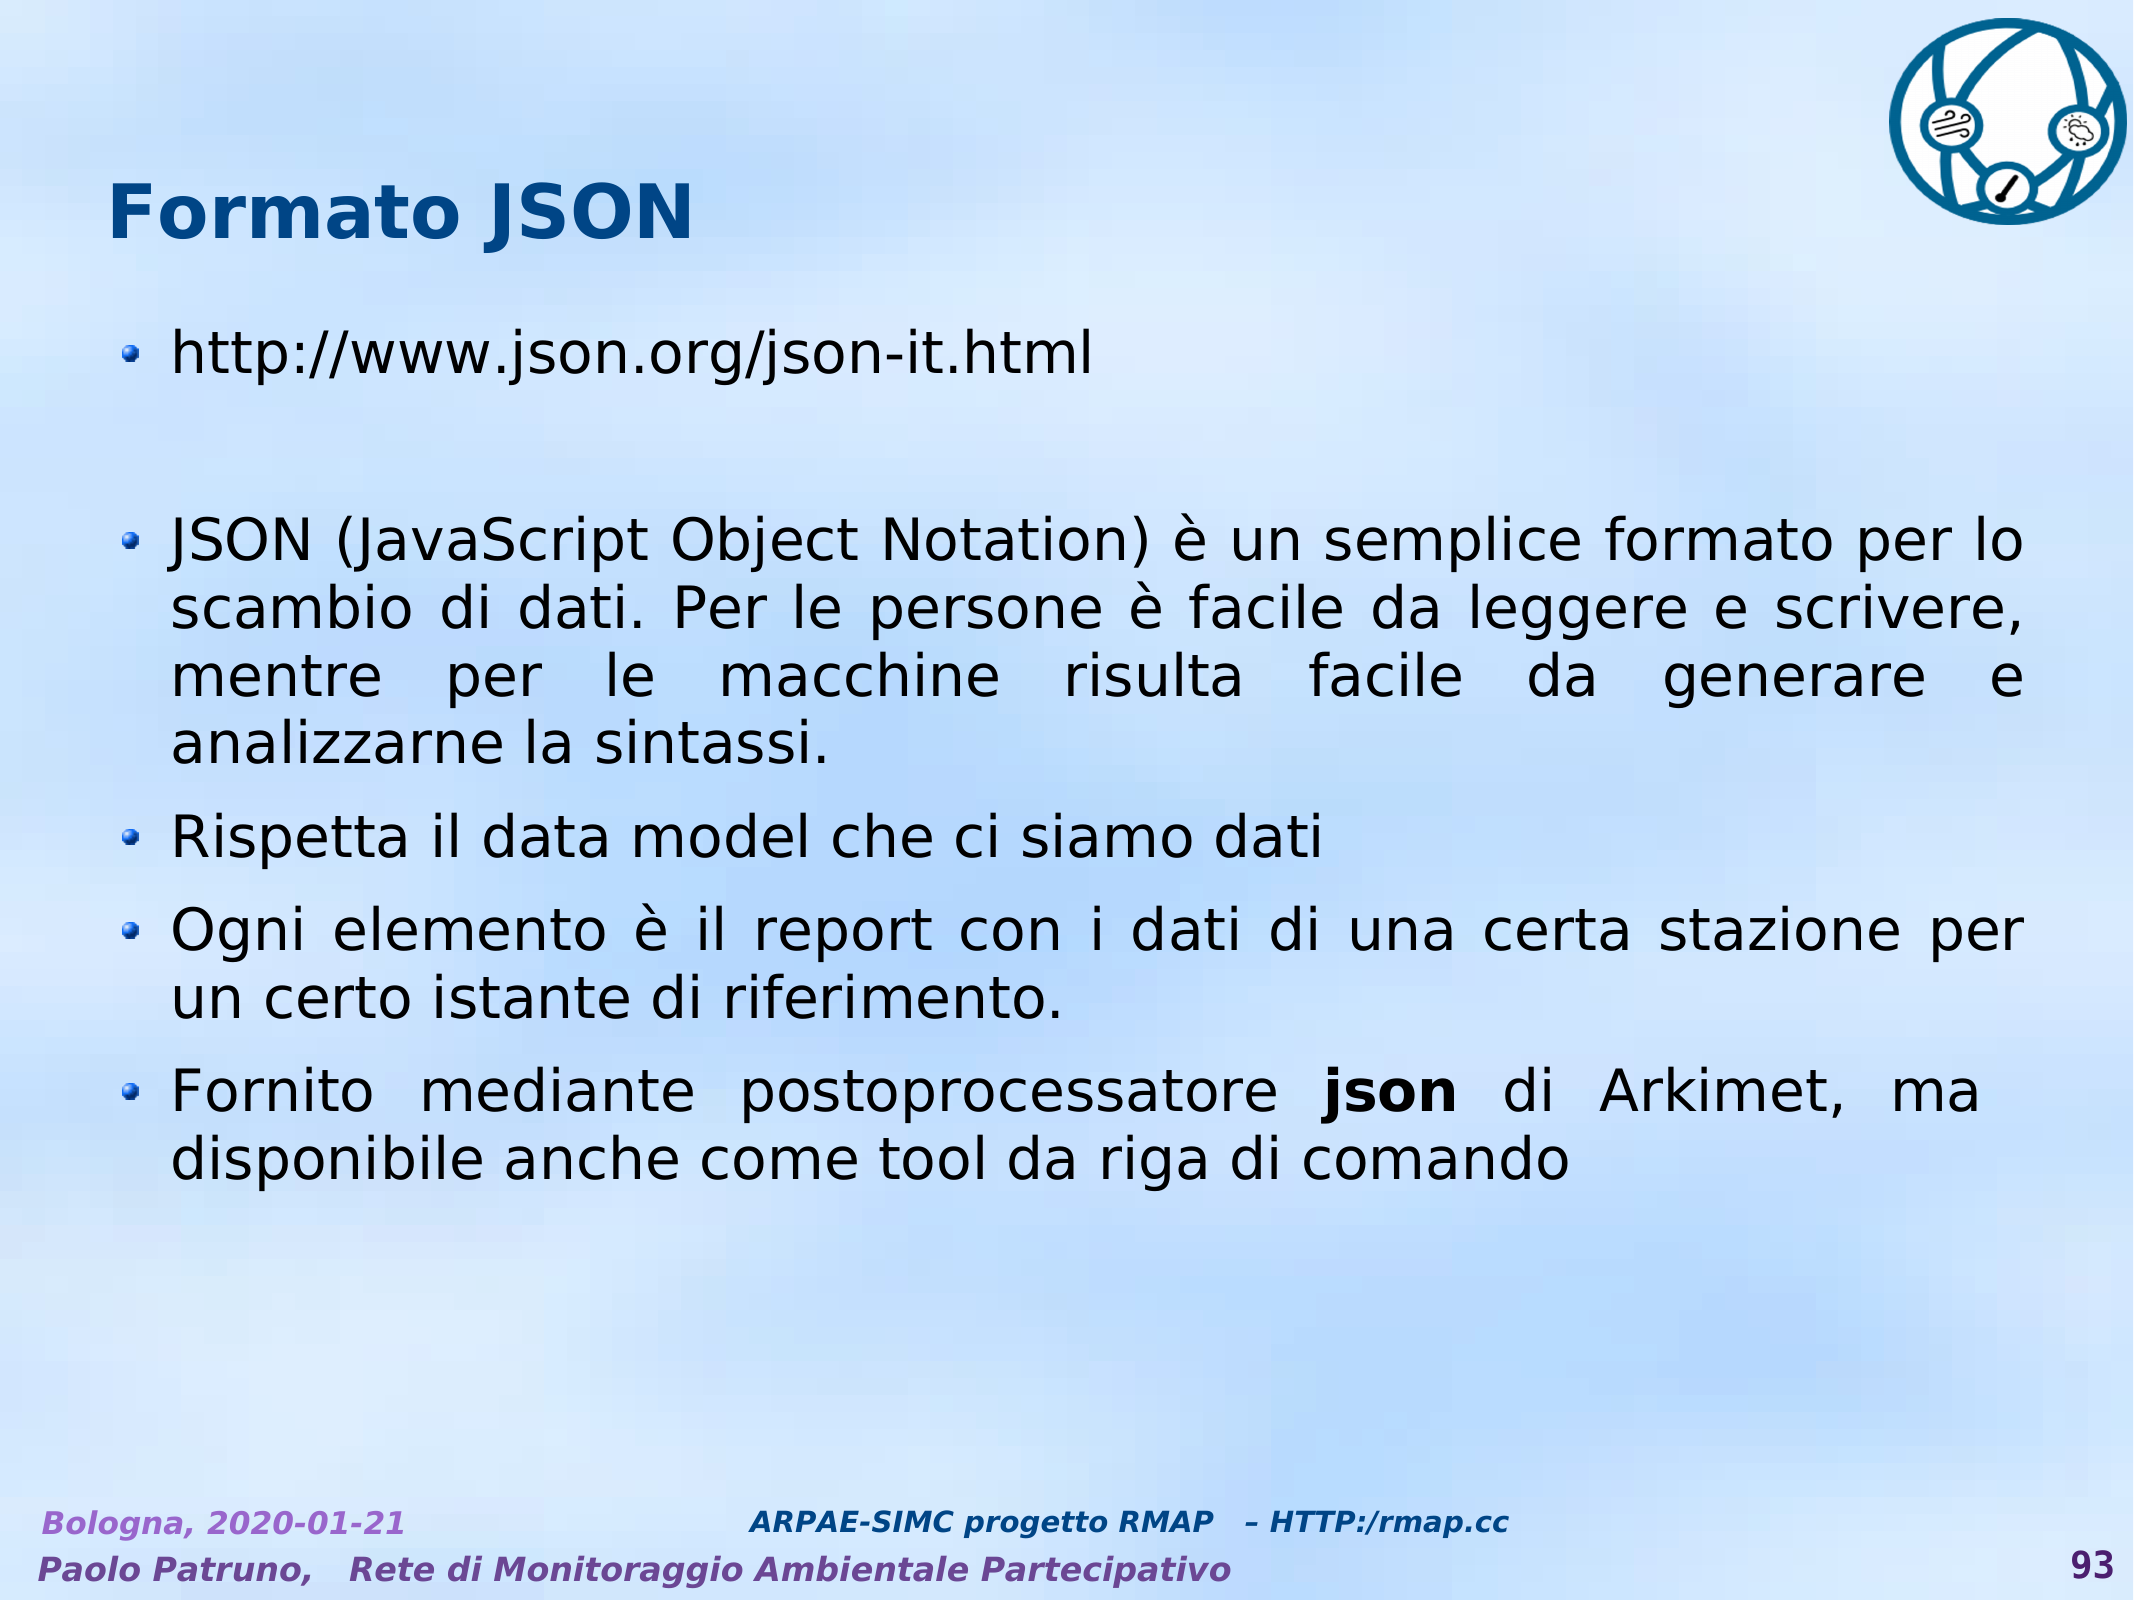

# Formato JSON
http://www.json.org/json-it.html
JSON (JavaScript Object Notation) è un semplice formato per lo scambio di dati. Per le persone è facile da leggere e scrivere, mentre per le macchine risulta facile da generare e analizzarne la sintassi.
Rispetta il data model che ci siamo dati
Ogni elemento è il report con i dati di una certa stazione per un certo istante di riferimento.
Fornito mediante postoprocessatore json di Arkimet, ma disponibile anche come tool da riga di comando